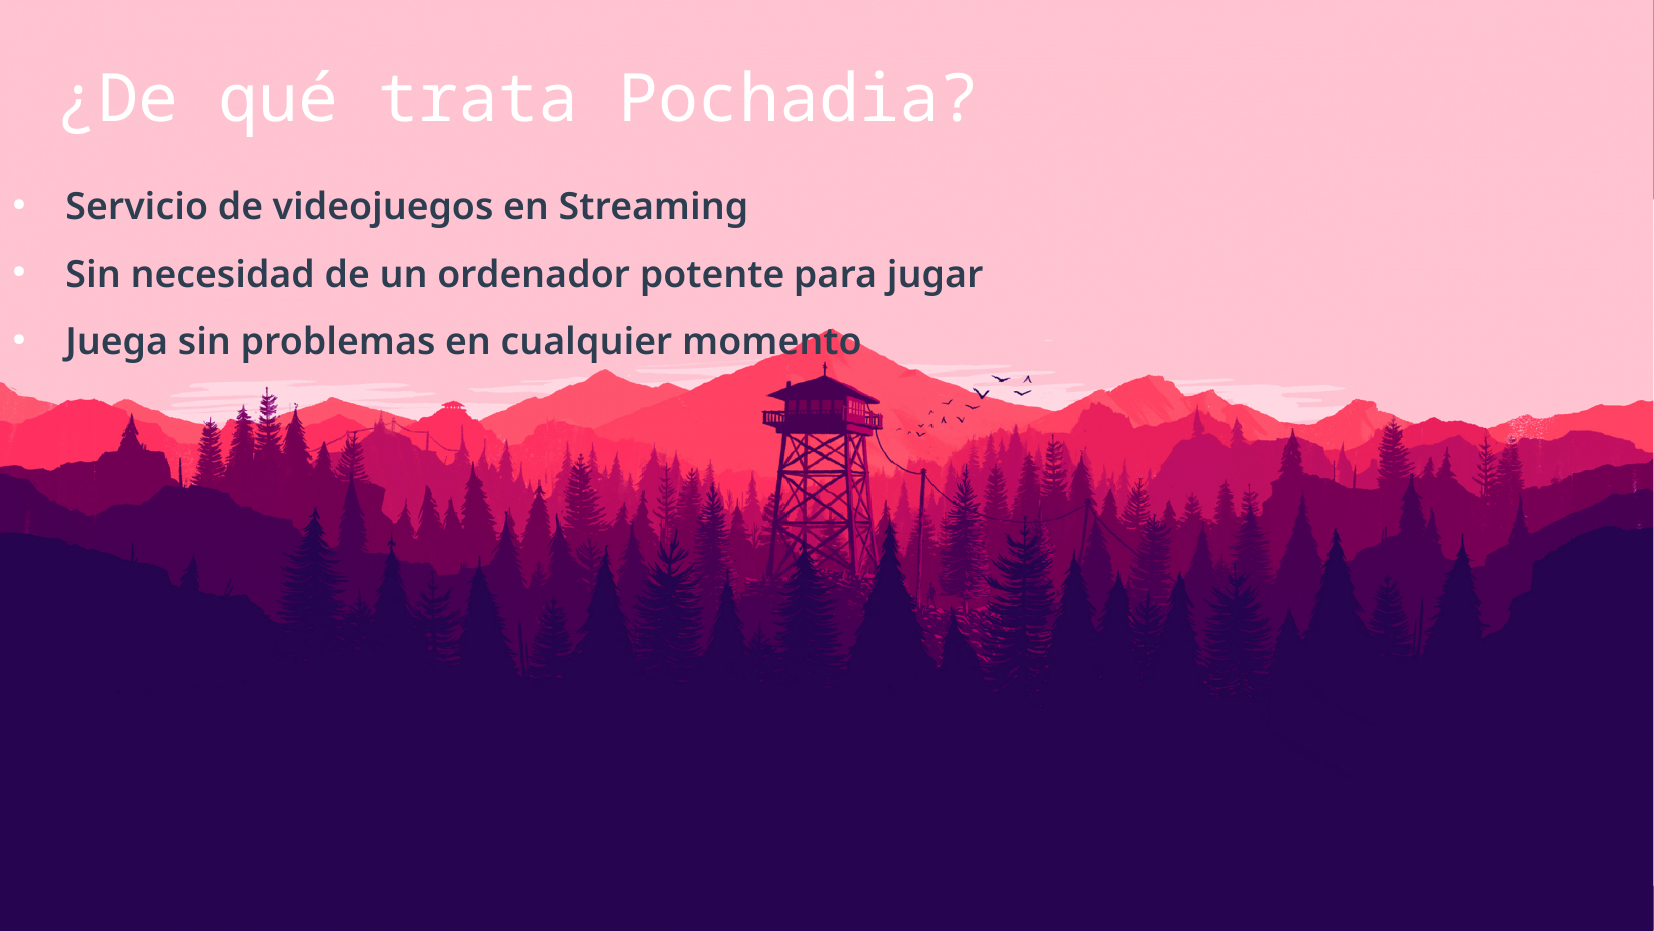

# ¿De qué trata Pochadia?
Servicio de videojuegos en Streaming
Sin necesidad de un ordenador potente para jugar
Juega sin problemas en cualquier momento